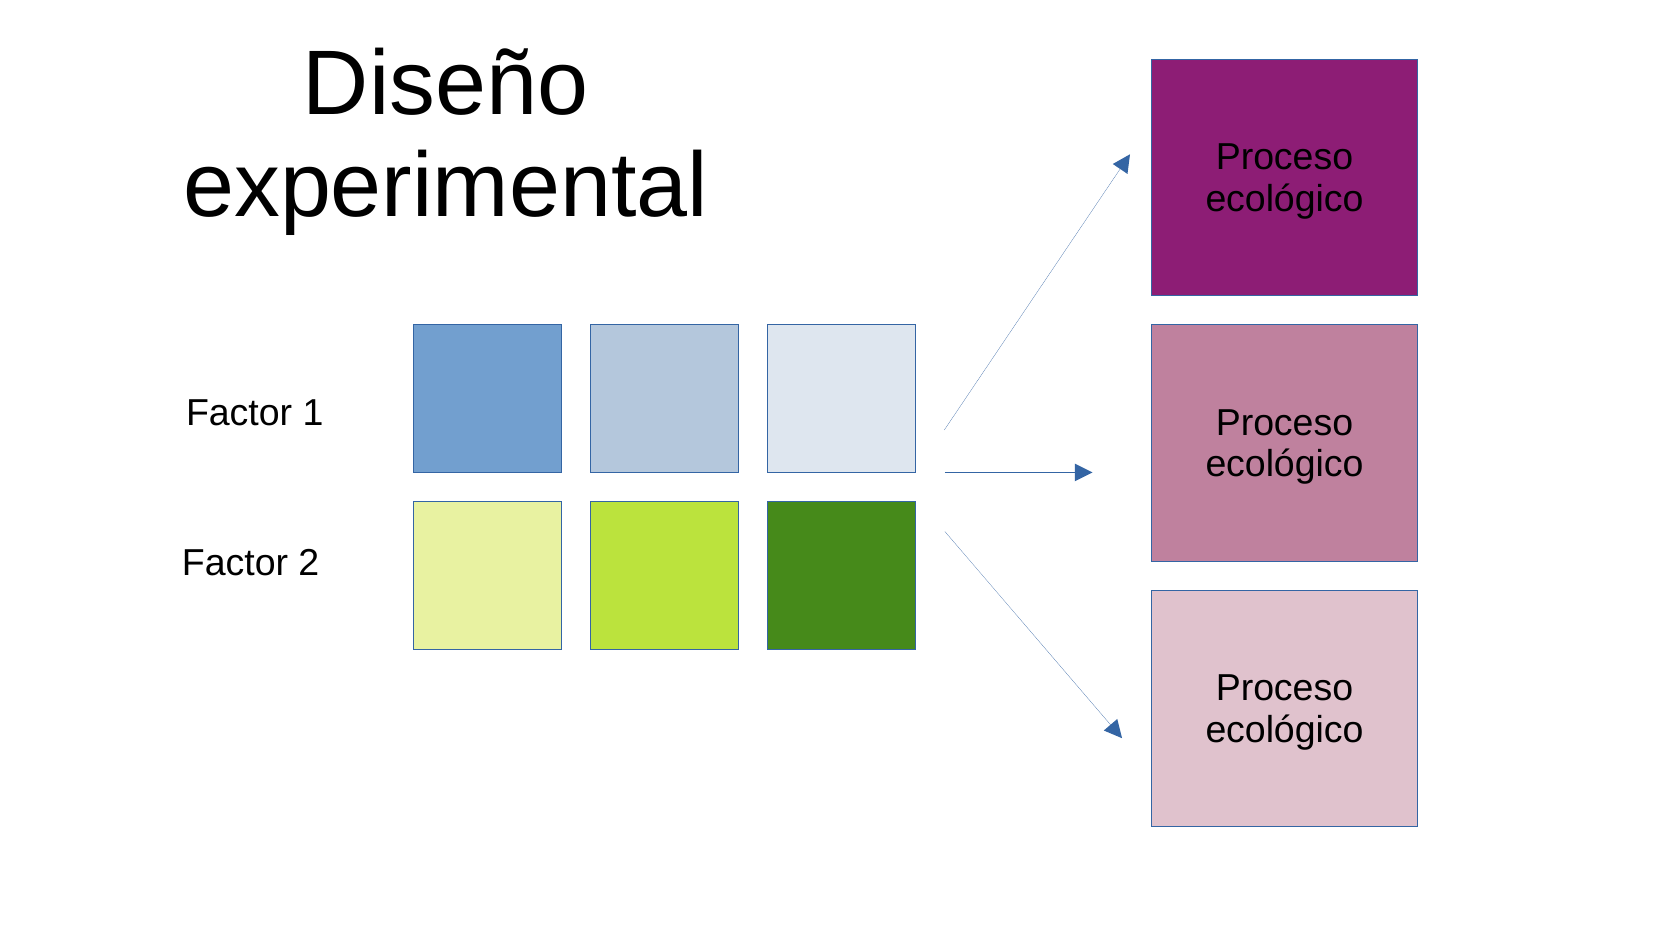

# Diseño experimental
Proceso ecológico
Proceso ecológico
Factor 1
Factor 2
Proceso ecológico